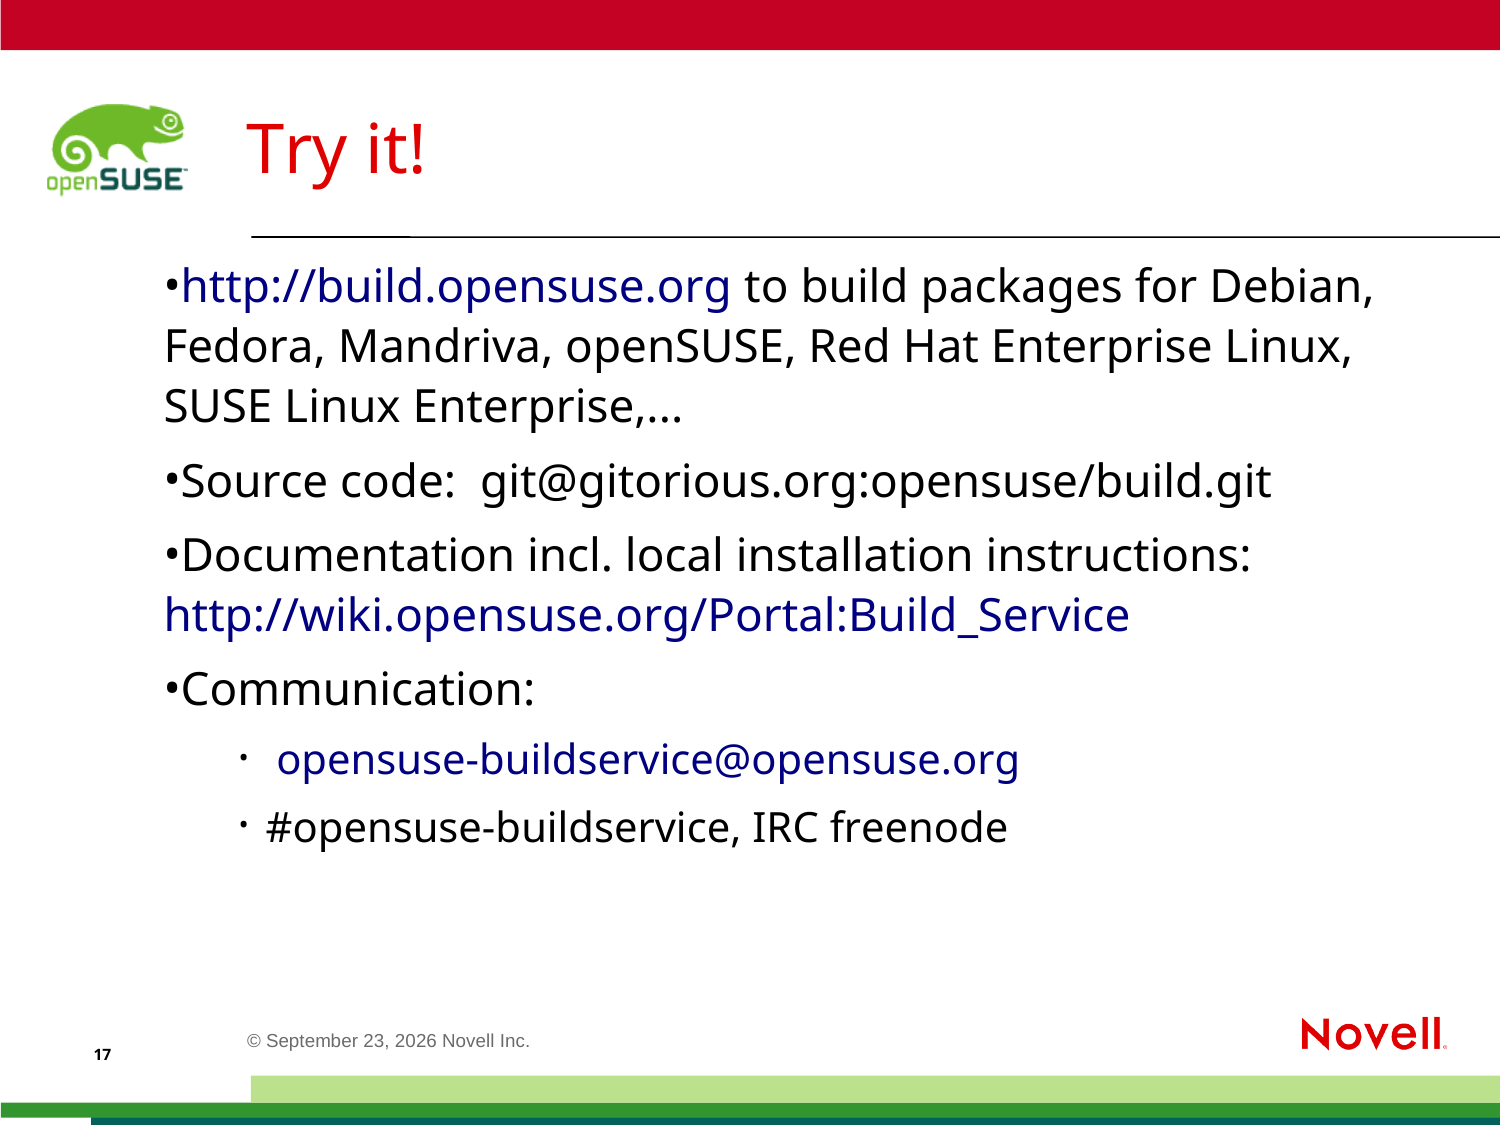

# Try it!
http://build.opensuse.org to build packages for Debian, Fedora, Mandriva, openSUSE, Red Hat Enterprise Linux, SUSE Linux Enterprise,...
Source code: git@gitorious.org:opensuse/build.git
Documentation incl. local installation instructions: http://wiki.opensuse.org/Portal:Build_Service
Communication:
 opensuse-buildservice@opensuse.org
#opensuse-buildservice, IRC freenode